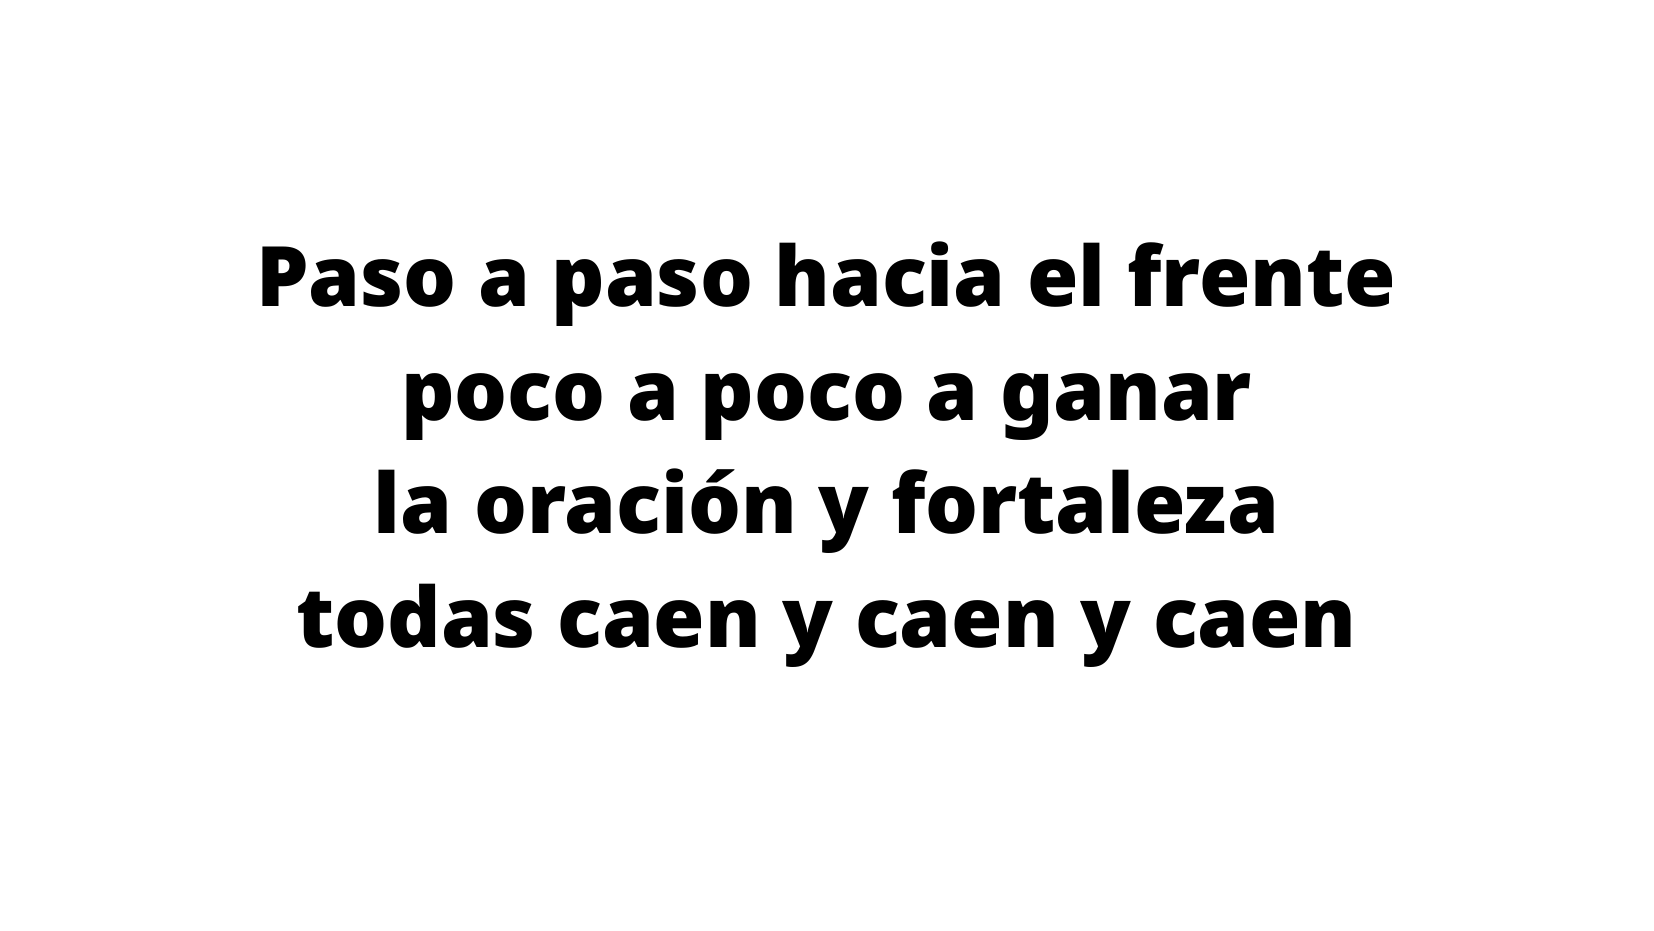

#
Paso a paso hacia el frente
poco a poco a ganar
la oración y fortaleza
todas caen y caen y caen